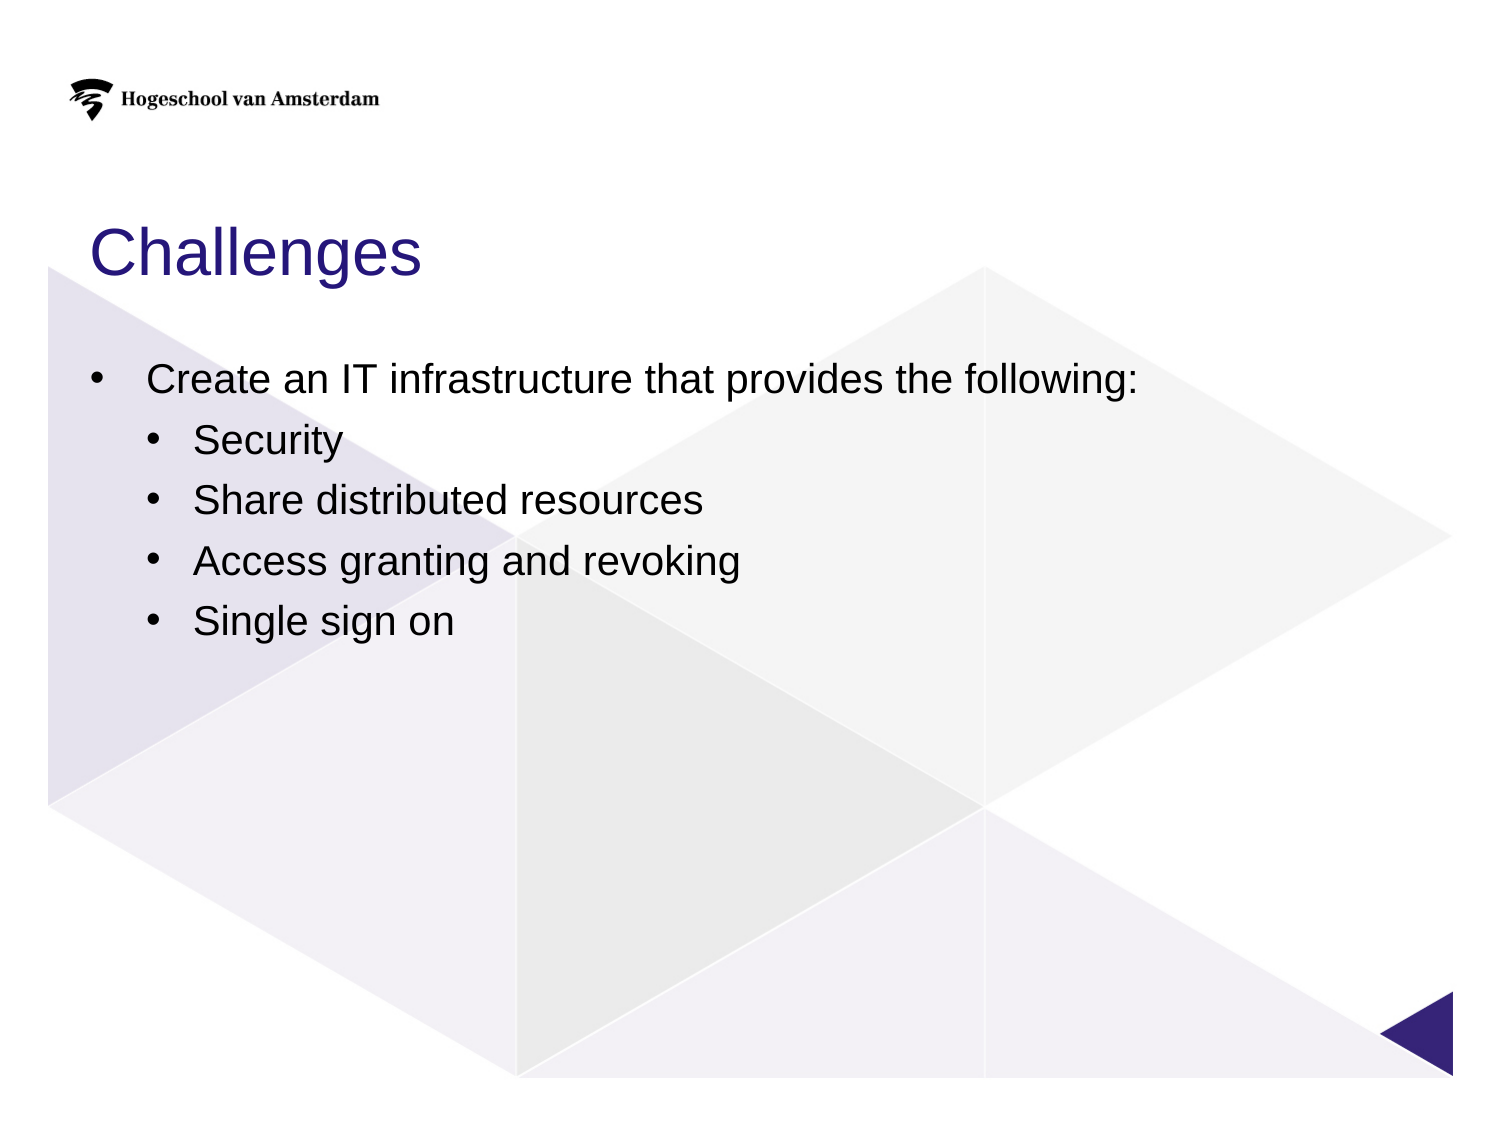

# Challenges
Create an IT infrastructure that provides the following:
Security
Share distributed resources
Access granting and revoking
Single sign on